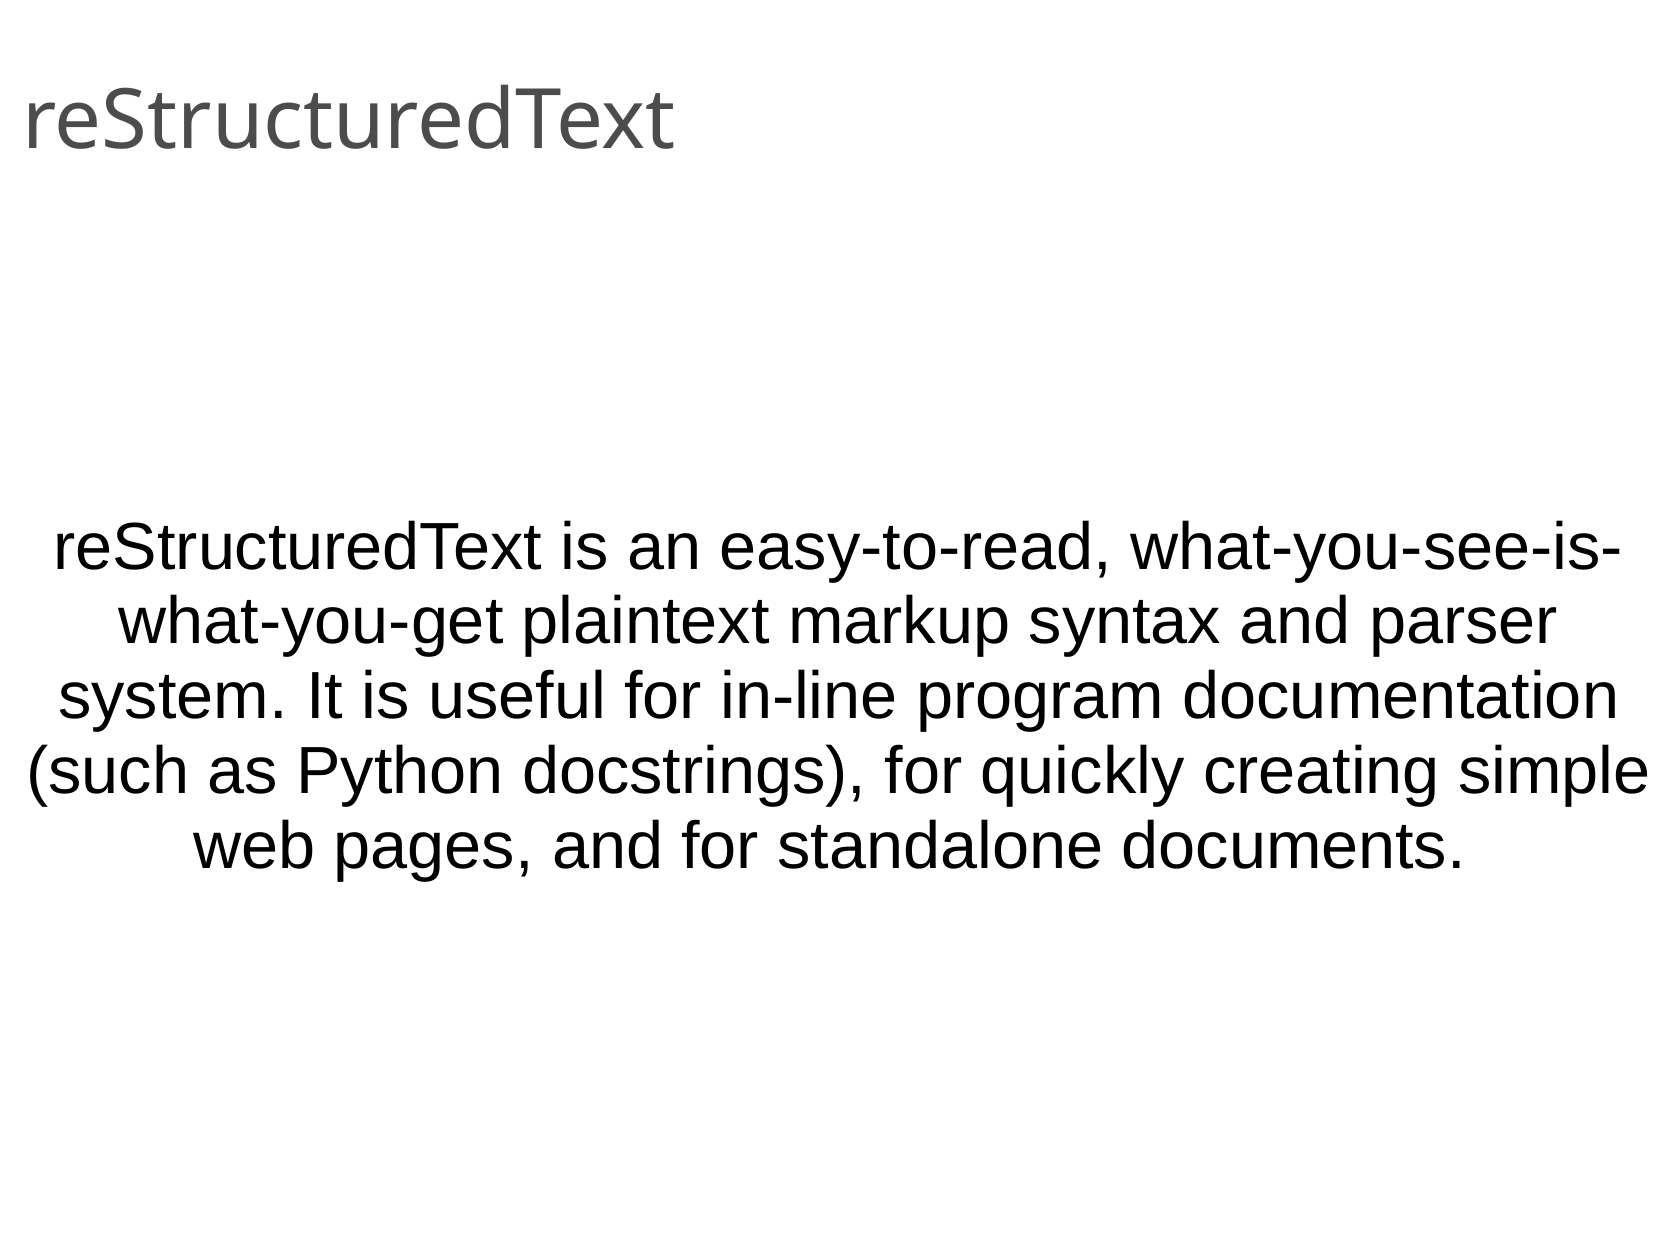

# reStructuredText
reStructuredText is an easy-to-read, what-you-see-is-what-you-get plaintext markup syntax and parser system. It is useful for in-line program documentation (such as Python docstrings), for quickly creating simple web pages, and for standalone documents.